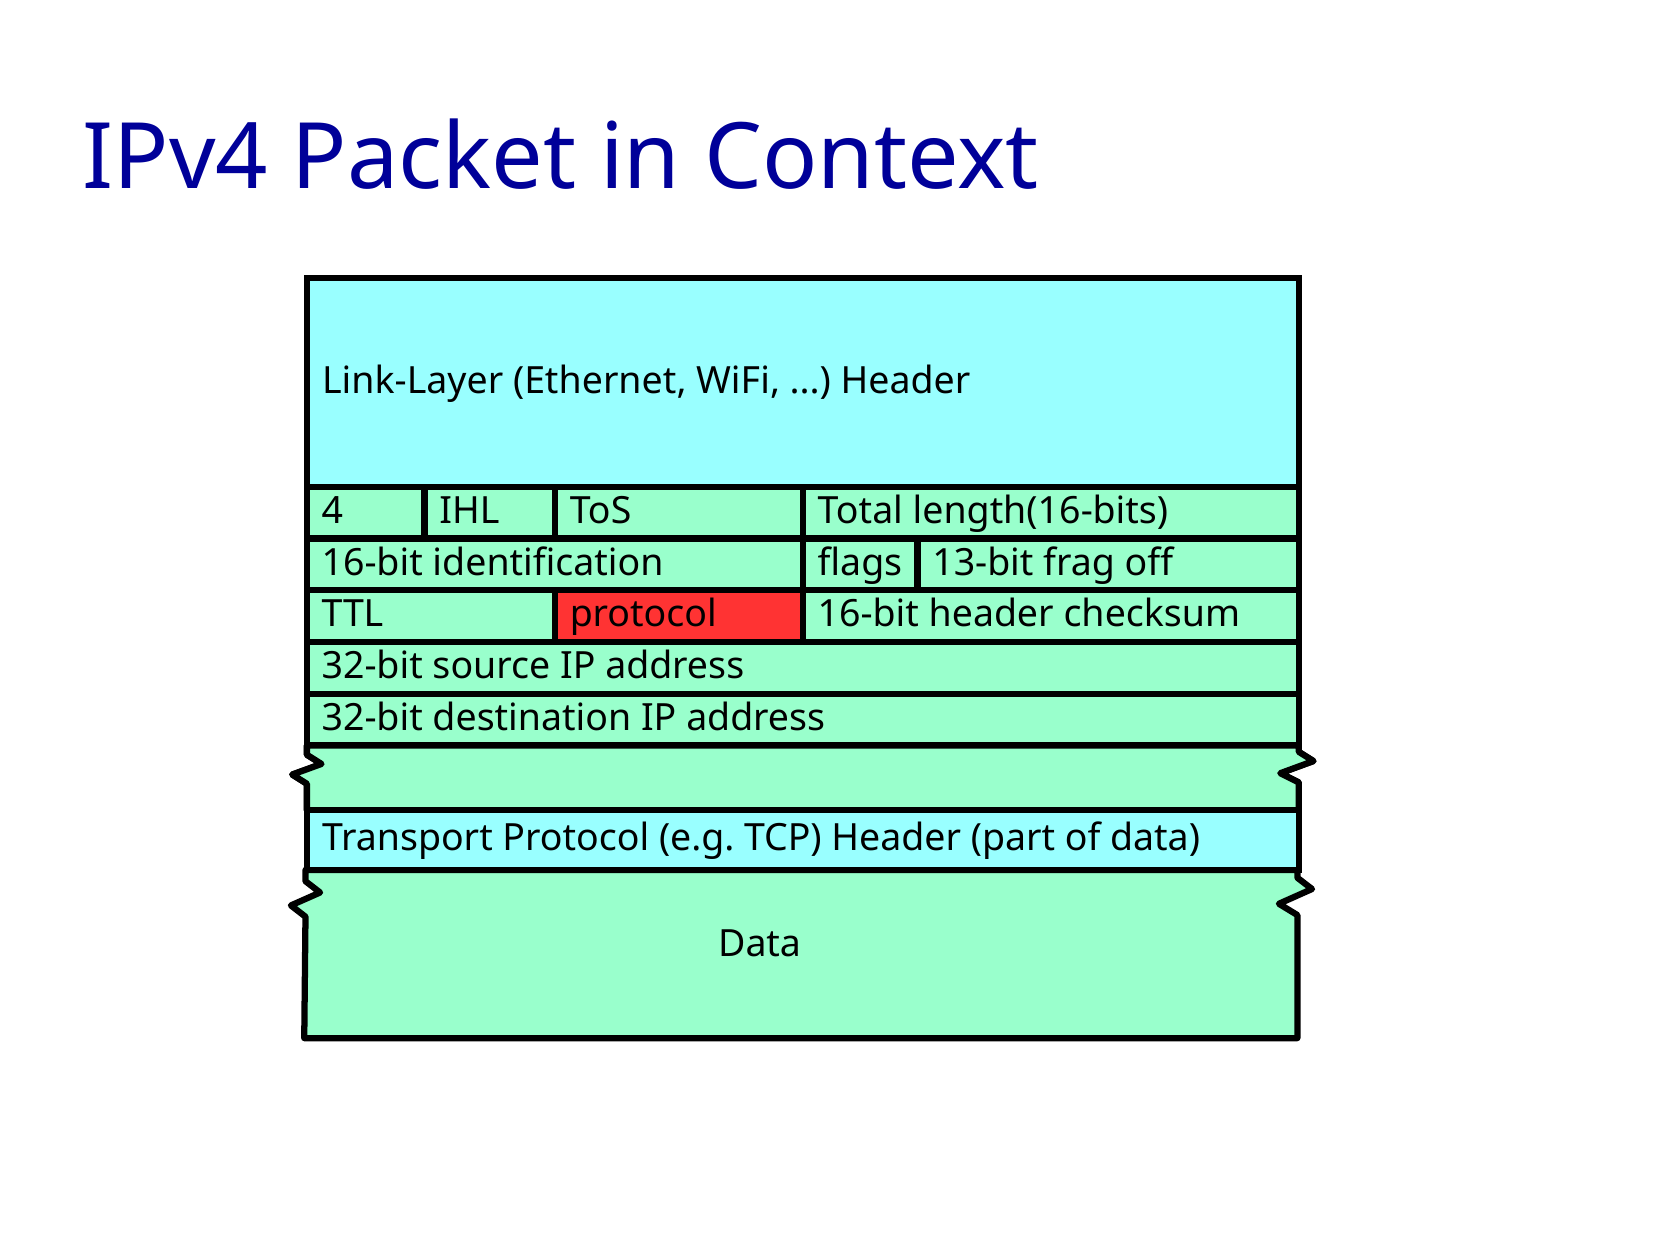

# IPv4 Packet in Context
Link-Layer (Ethernet, WiFi, ...) Header
4
IHL
ToS
Total length(16-bits)
16-bit identification
flags
13-bit frag off
TTL
protocol
16-bit header checksum
32-bit source IP address
32-bit destination IP address
options (if any)
Transport Protocol (e.g. TCP) Header (part of data)
Data